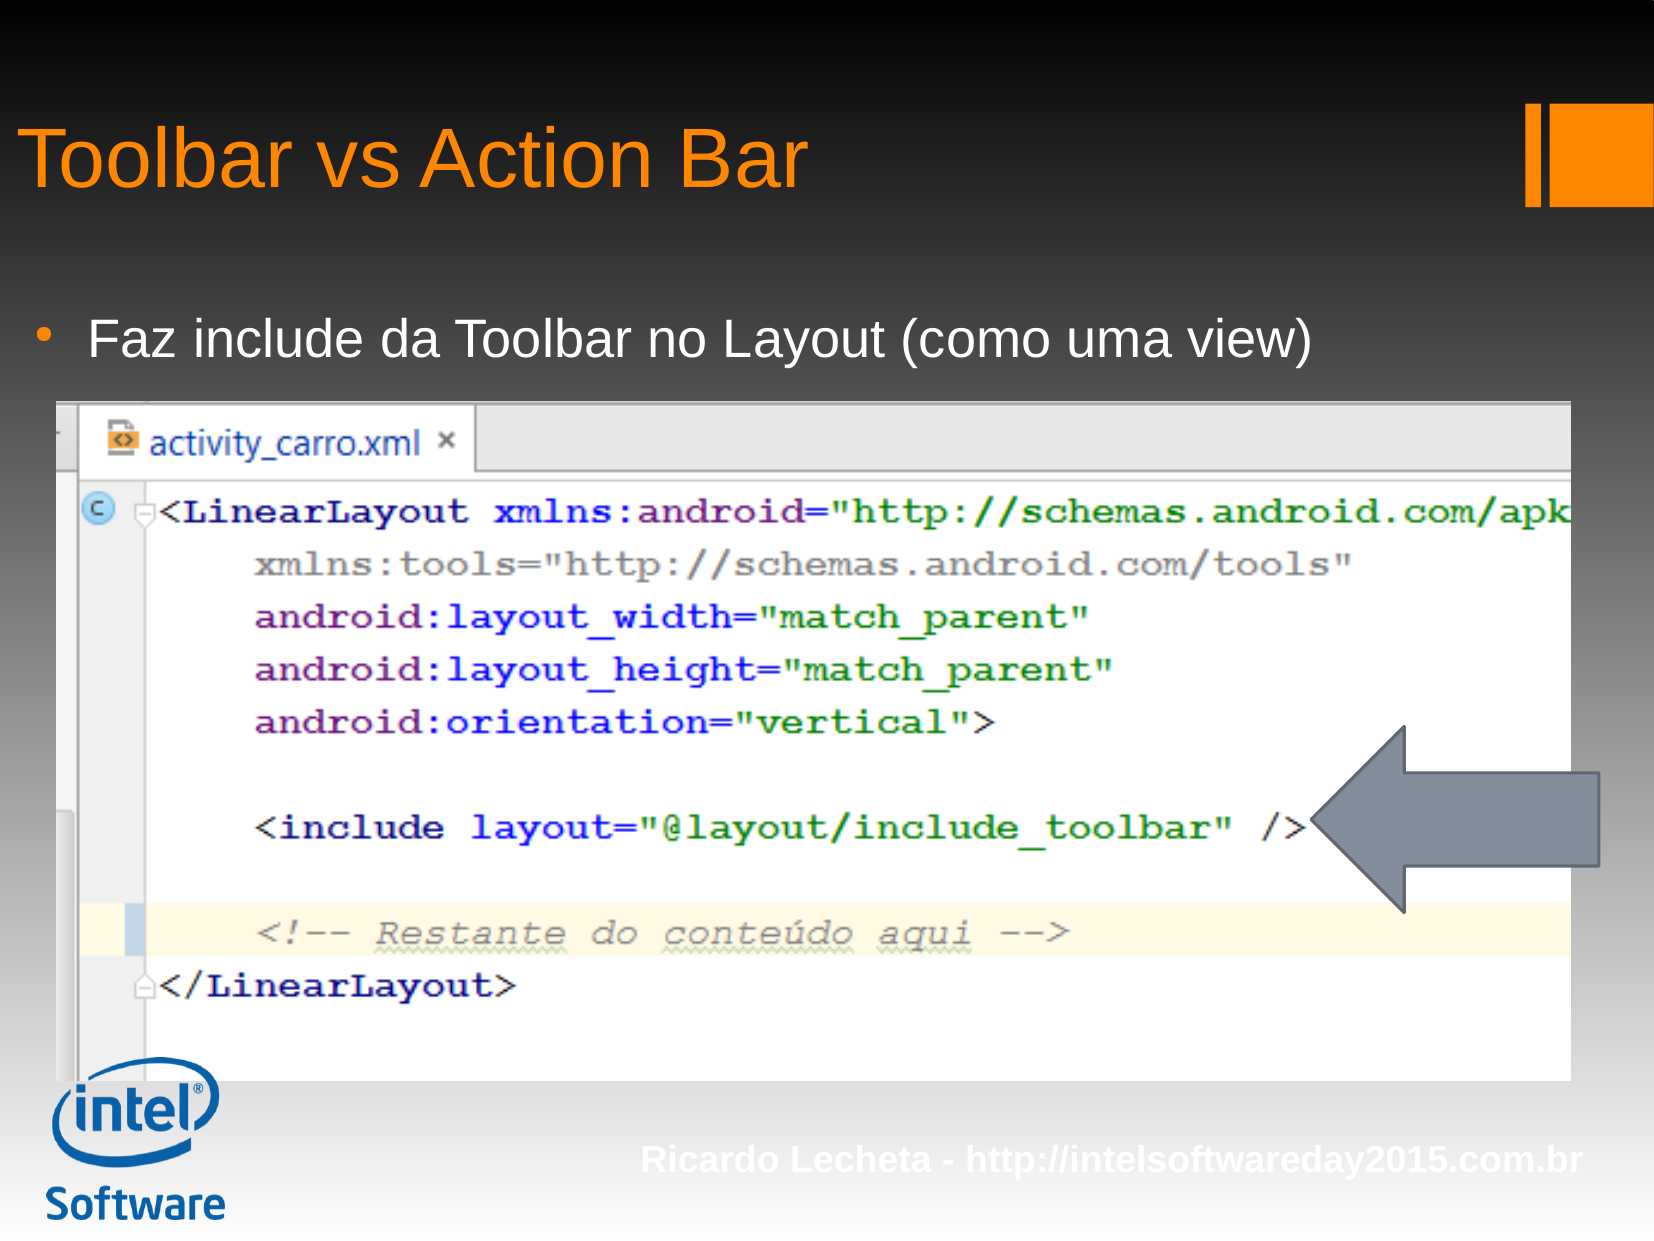

# Toolbar vs Action Bar
Faz include da Toolbar no Layout (como uma view)
Ricardo Lecheta - http://intelsoftwareday2015.com.br